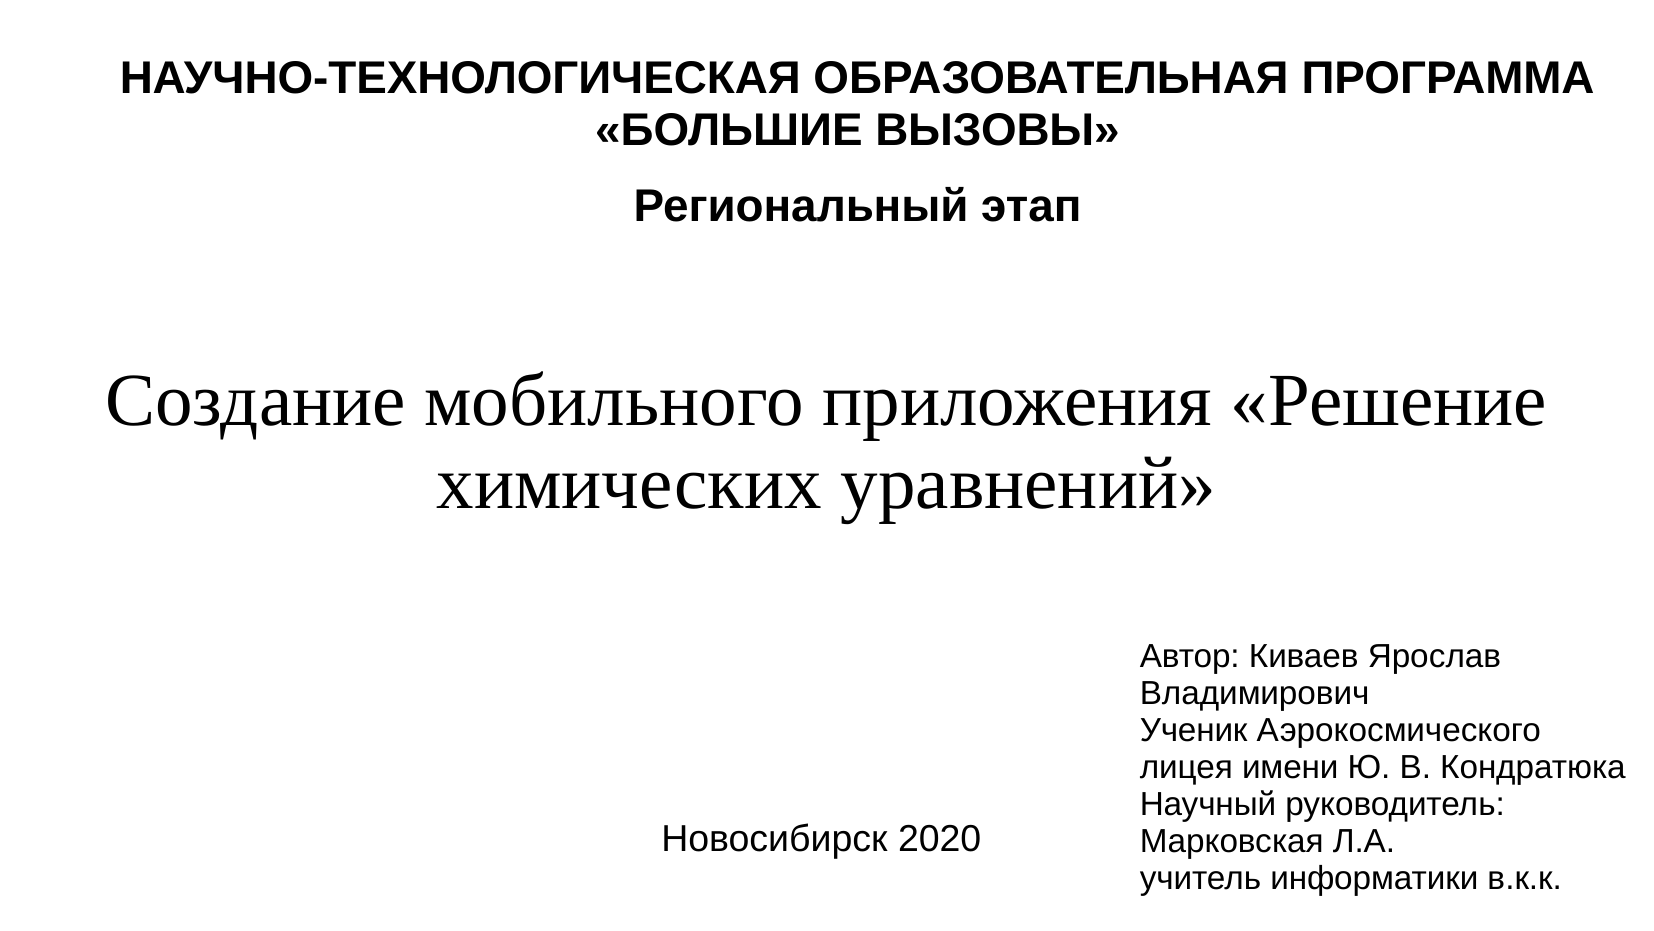

НАУЧНО-ТЕХНОЛОГИЧЕСКАЯ ОБРАЗОВАТЕЛЬНАЯ ПРОГРАММА «БОЛЬШИЕ ВЫЗОВЫ»
Региональный этап
# Создание мобильного приложения «Решение химических уравнений»
Автор: Киваев Ярослав Владимирович
Ученик Аэрокосмического лицея имени Ю. В. Кондратюка
Научный руководитель:
Марковская Л.А.
учитель информатики в.к.к.
Новосибирск 2020